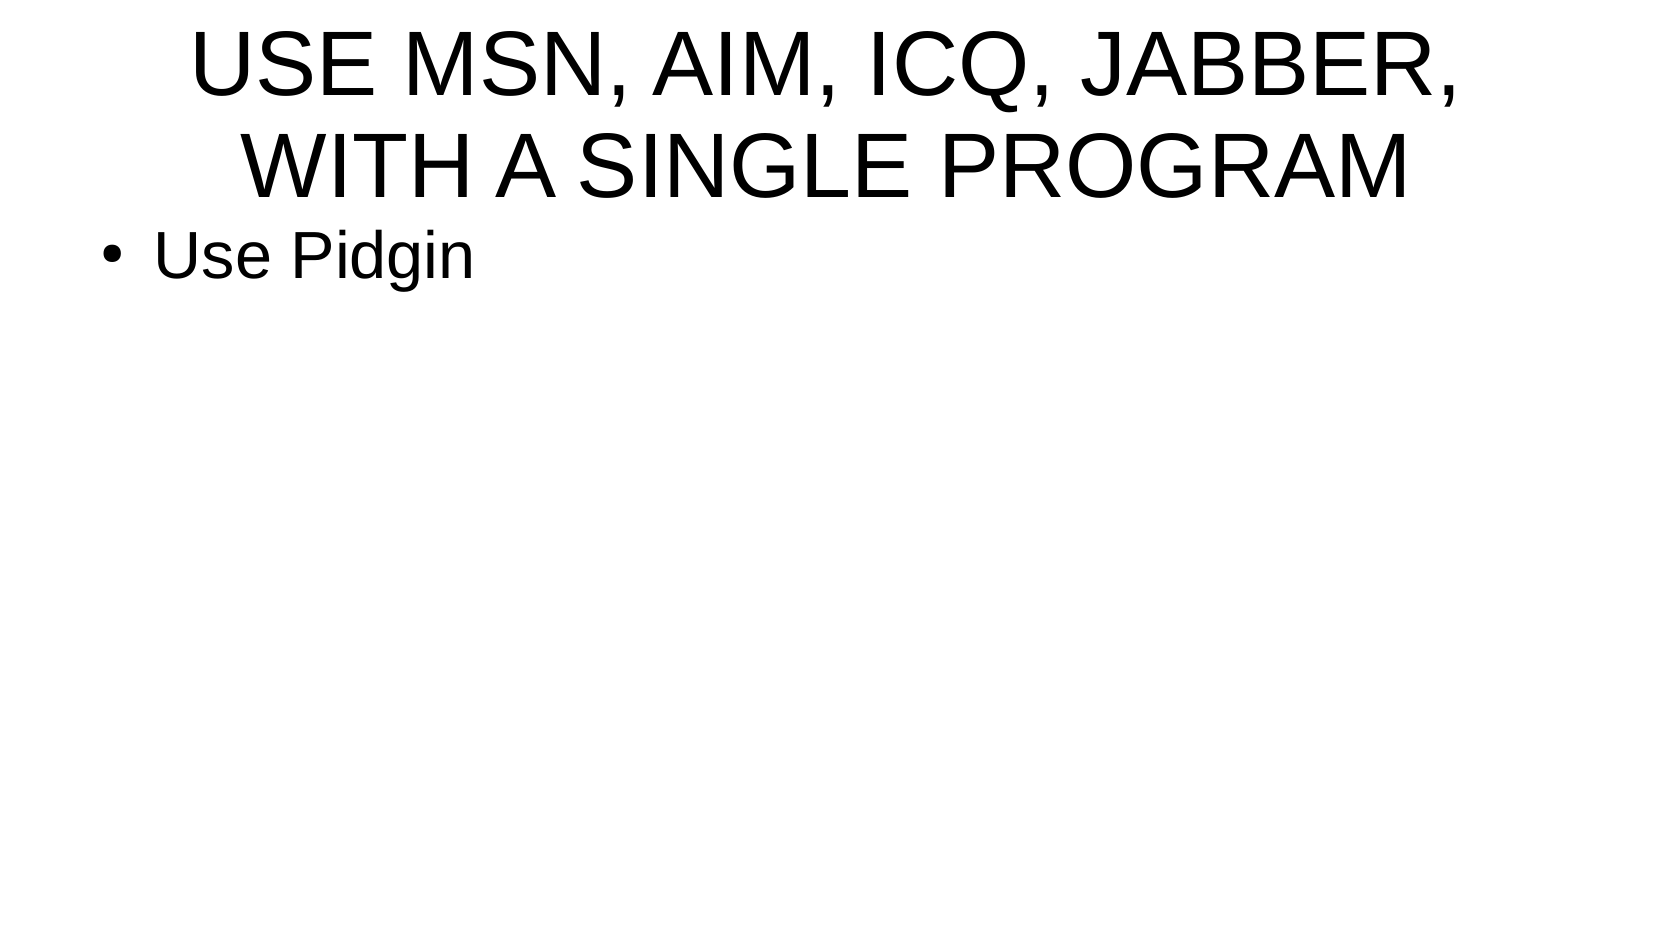

# USE MSN, AIM, ICQ, JABBER, WITH A SINGLE PROGRAM
Use Pidgin